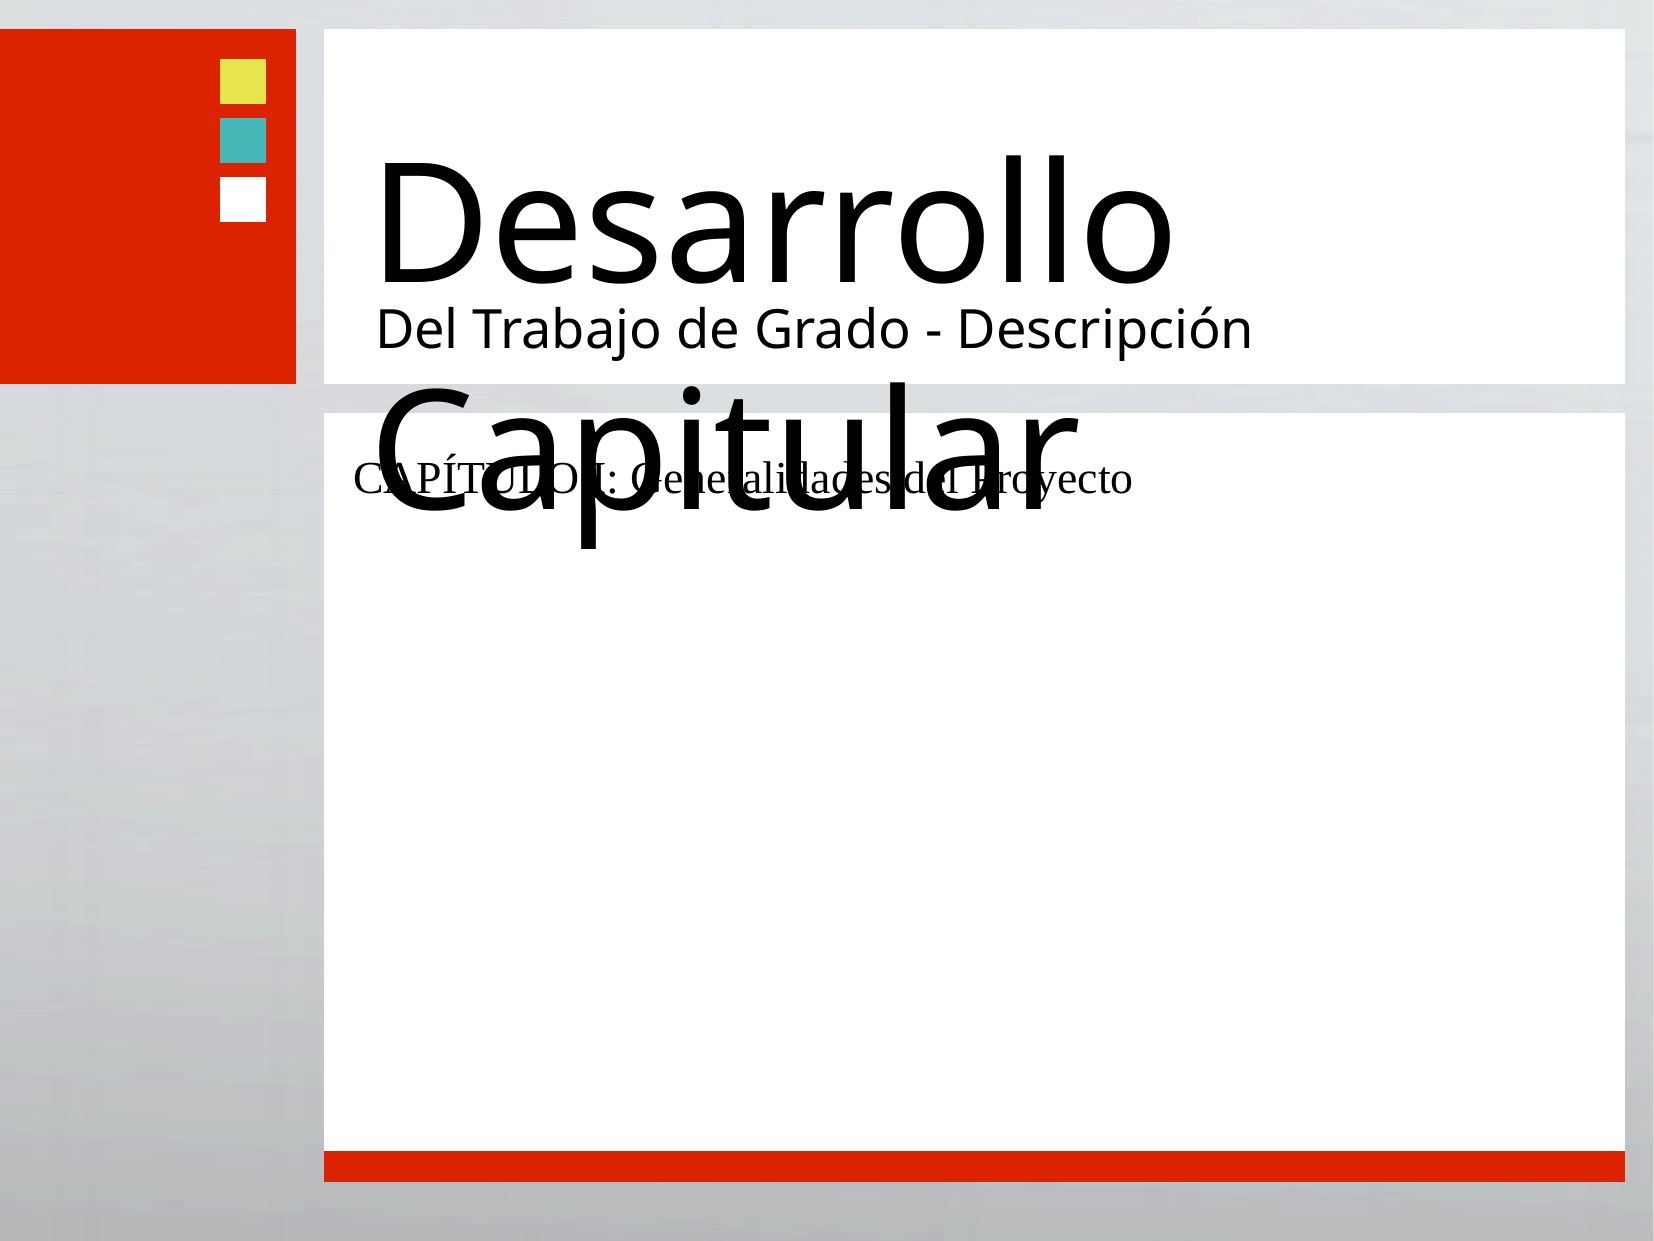

Desarrollo Capitular
Del Trabajo de Grado - Descripción
CAPÍTULO I: Generalidades del Proyecto